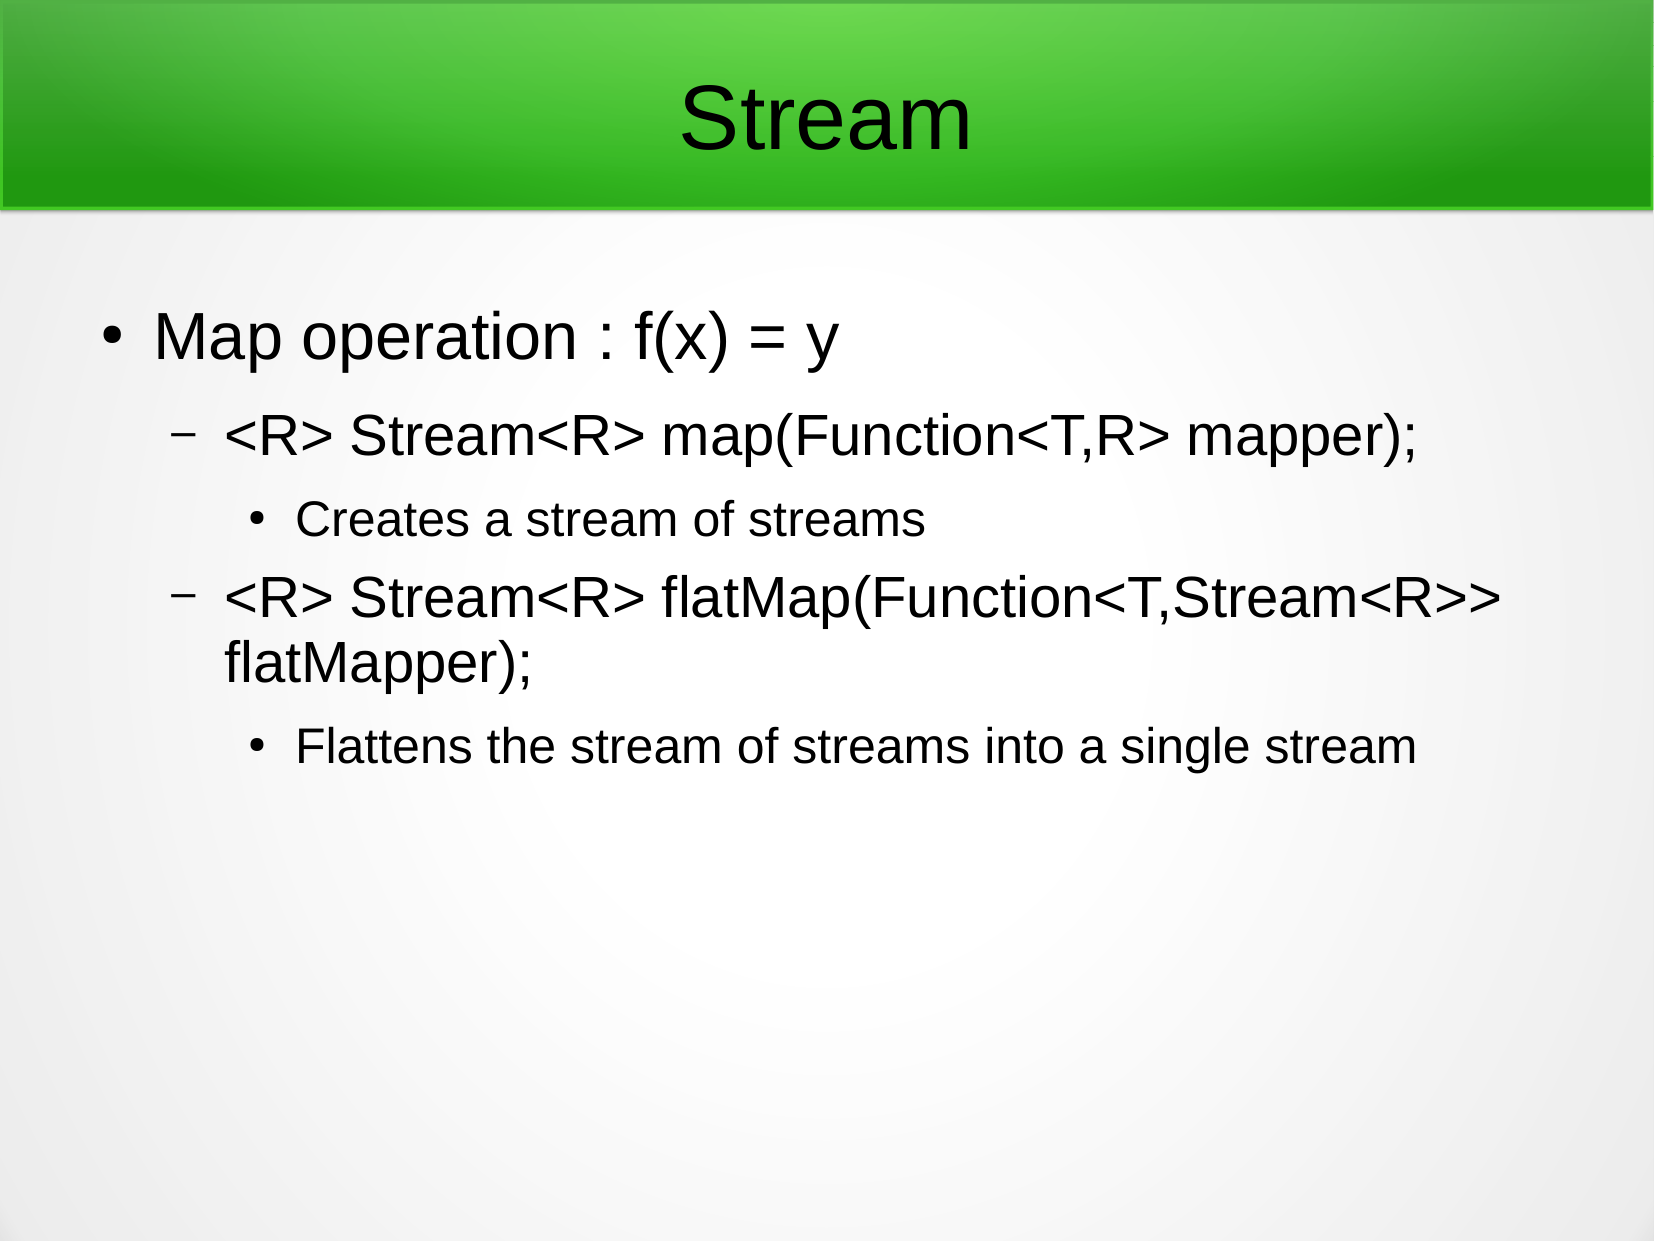

# Stream
Map operation : f(x) = y
<R> Stream<R> map(Function<T,R> mapper);
Creates a stream of streams
<R> Stream<R> flatMap(Function<T,Stream<R>> flatMapper);
Flattens the stream of streams into a single stream